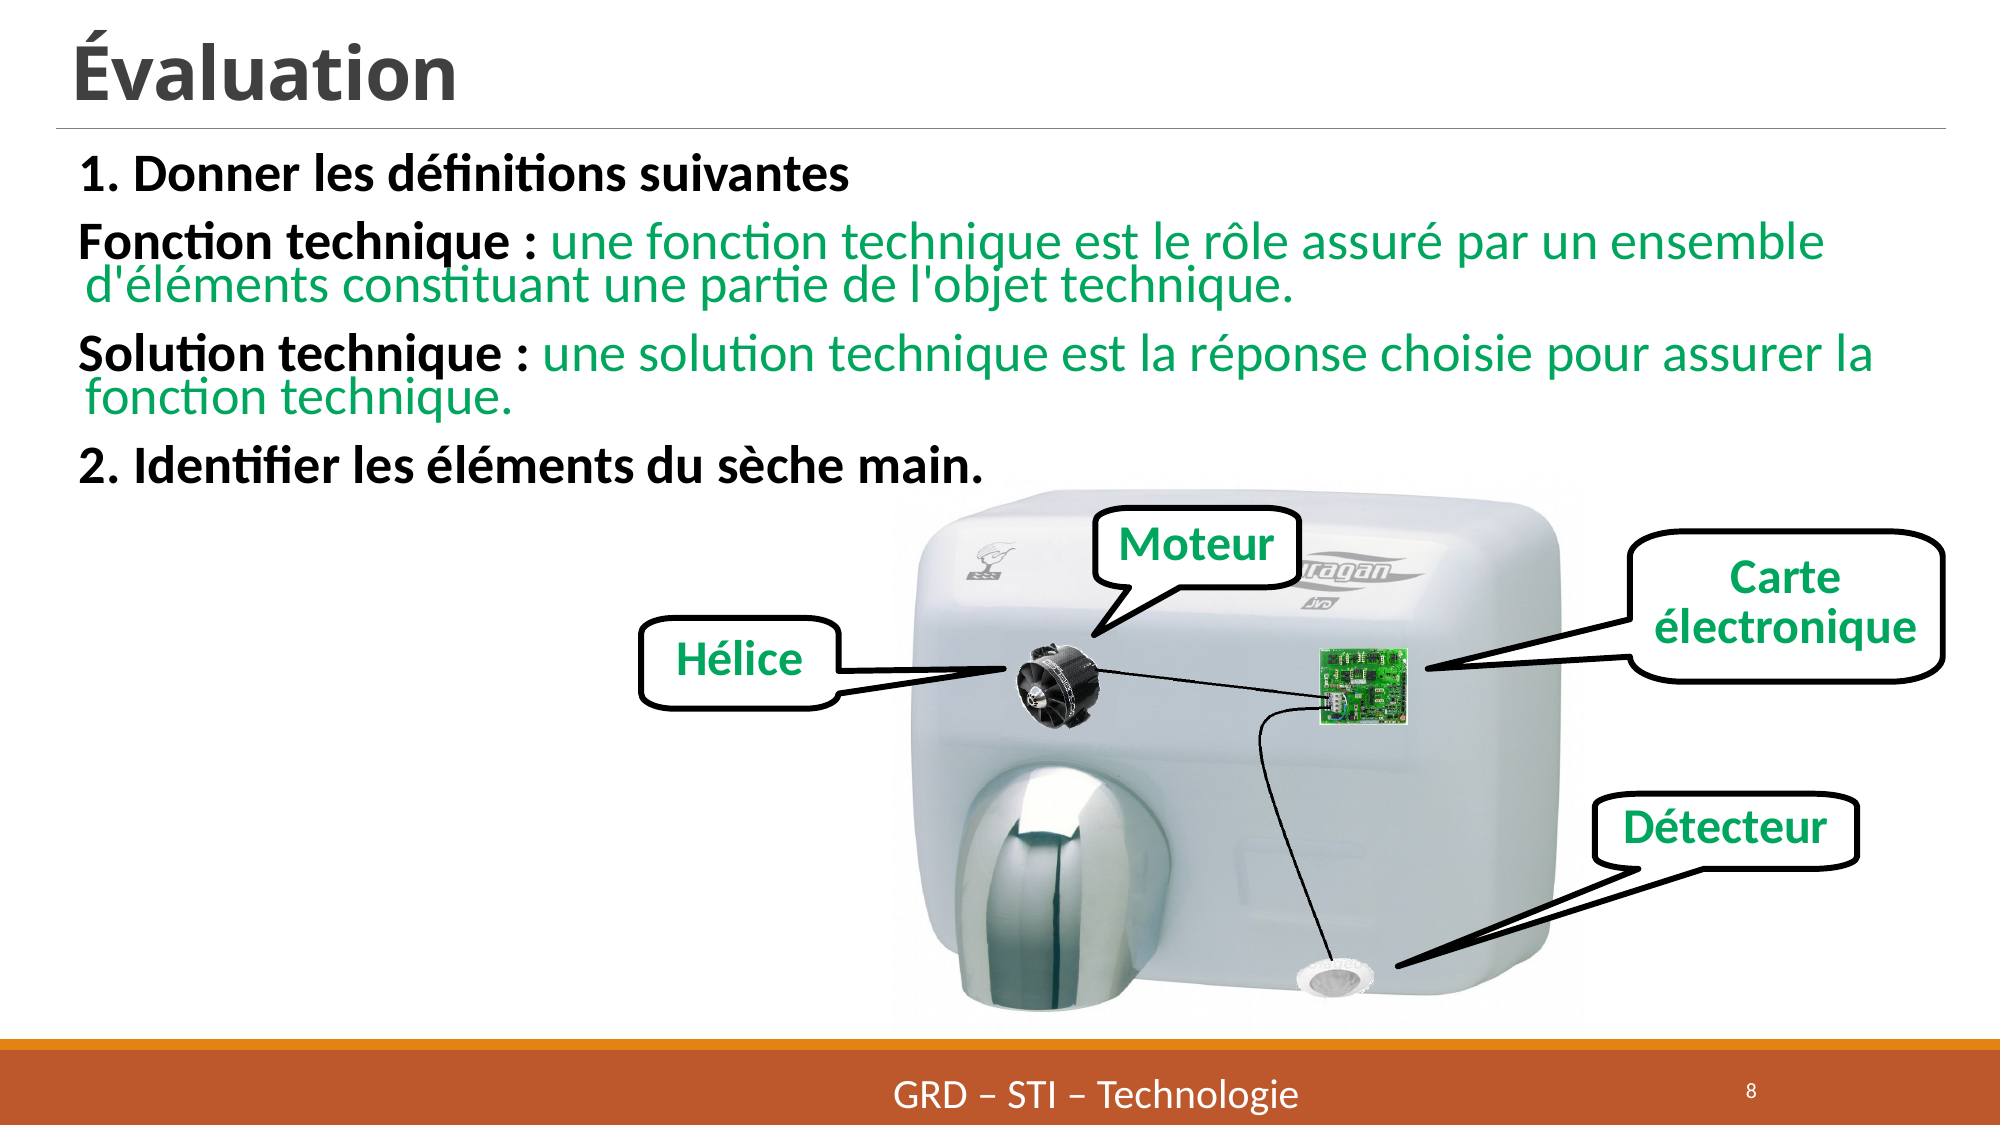

# Évaluation
1. Donner les définitions suivantes
Fonction technique : une fonction technique est le rôle assuré par un ensemble d'éléments constituant une partie de l'objet technique.
Solution technique : une solution technique est la réponse choisie pour assurer la fonction technique.
2. Identifier les éléments du sèche main.
Moteur
Carte
électronique
Hélice
Détecteur
GRD STI
8